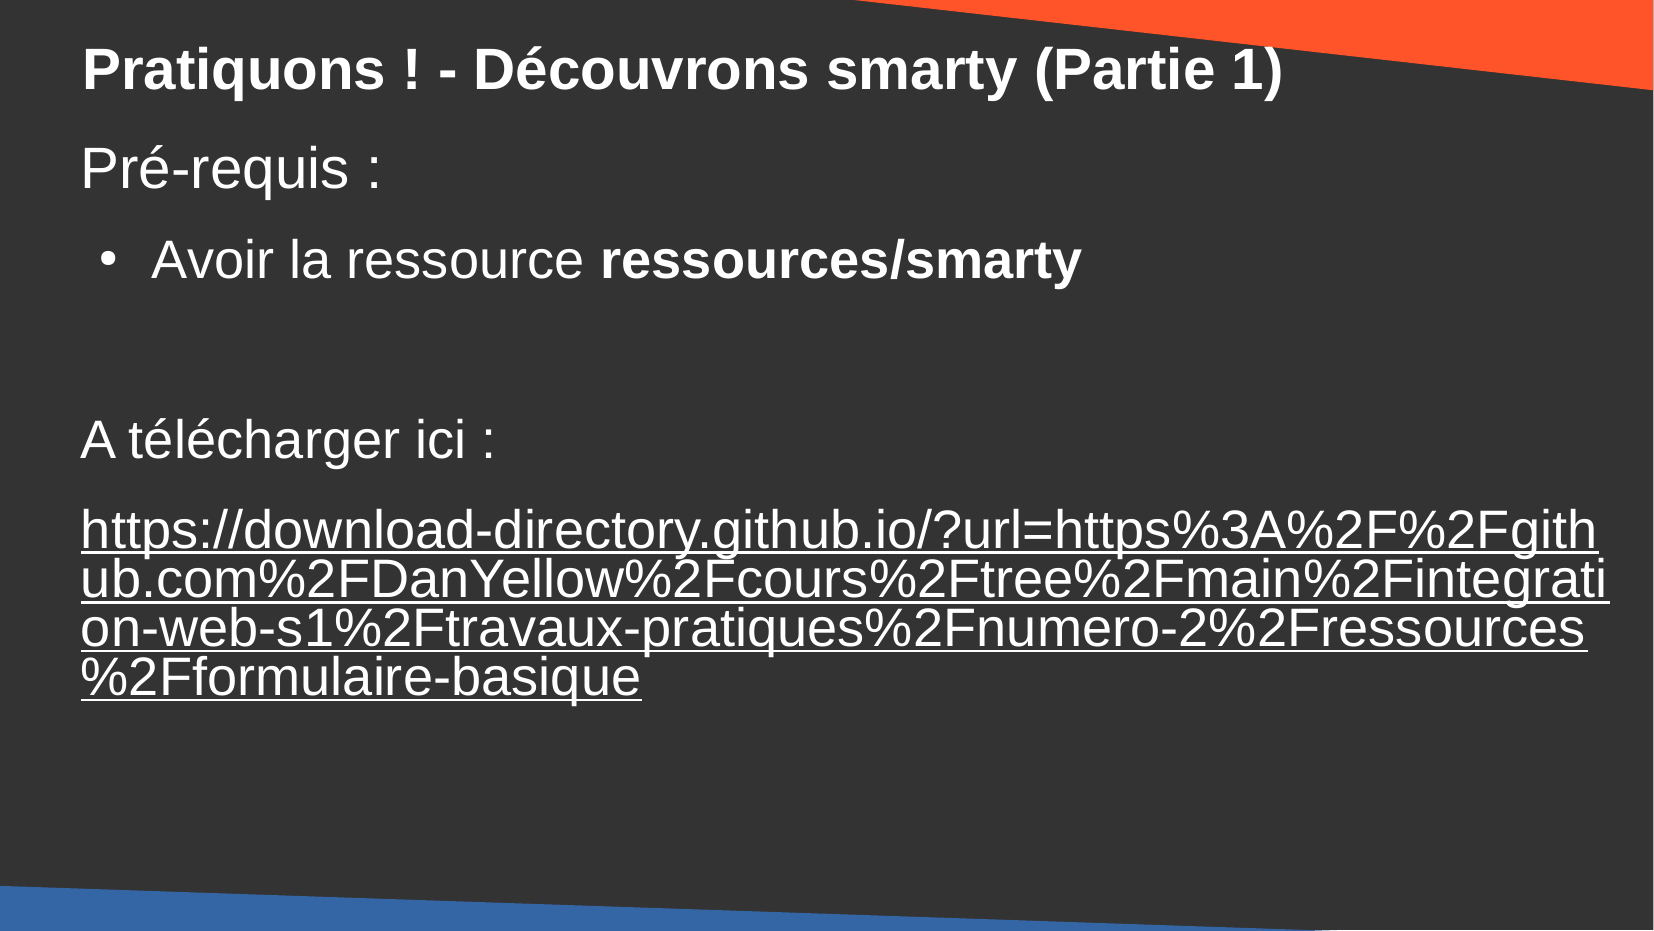

# Pratiquons ! - Découvrons smarty (Partie 1)
Pré-requis :
Avoir la ressource ressources/smarty
A télécharger ici :
https://download-directory.github.io/?url=https%3A%2F%2Fgithub.com%2FDanYellow%2Fcours%2Ftree%2Fmain%2Fintegration-web-s1%2Ftravaux-pratiques%2Fnumero-2%2Fressources%2Fformulaire-basique